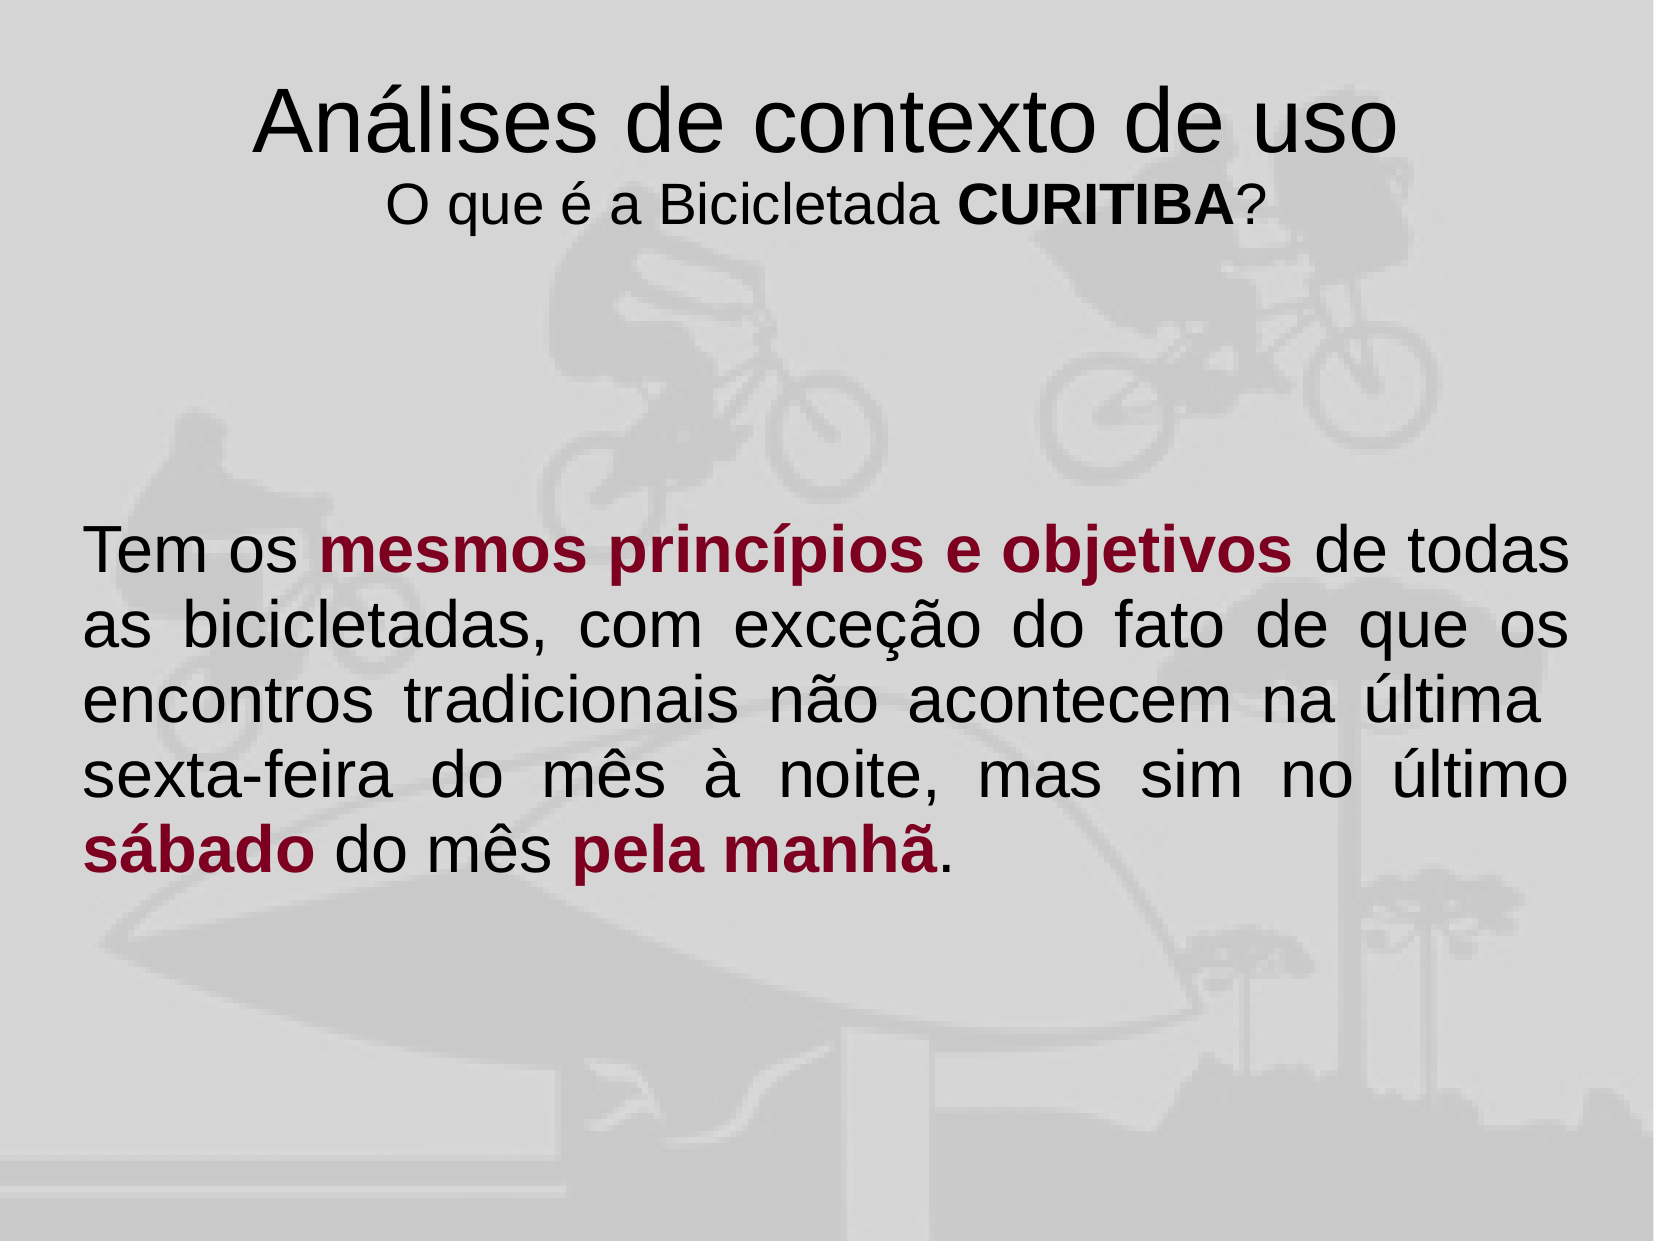

# Análises de contexto de uso O que é a Bicicletada CURITIBA?
Tem os mesmos princípios e objetivos de todas as bicicletadas, com exceção do fato de que os encontros tradicionais não acontecem na última sexta-feira do mês à noite, mas sim no último sábado do mês pela manhã.